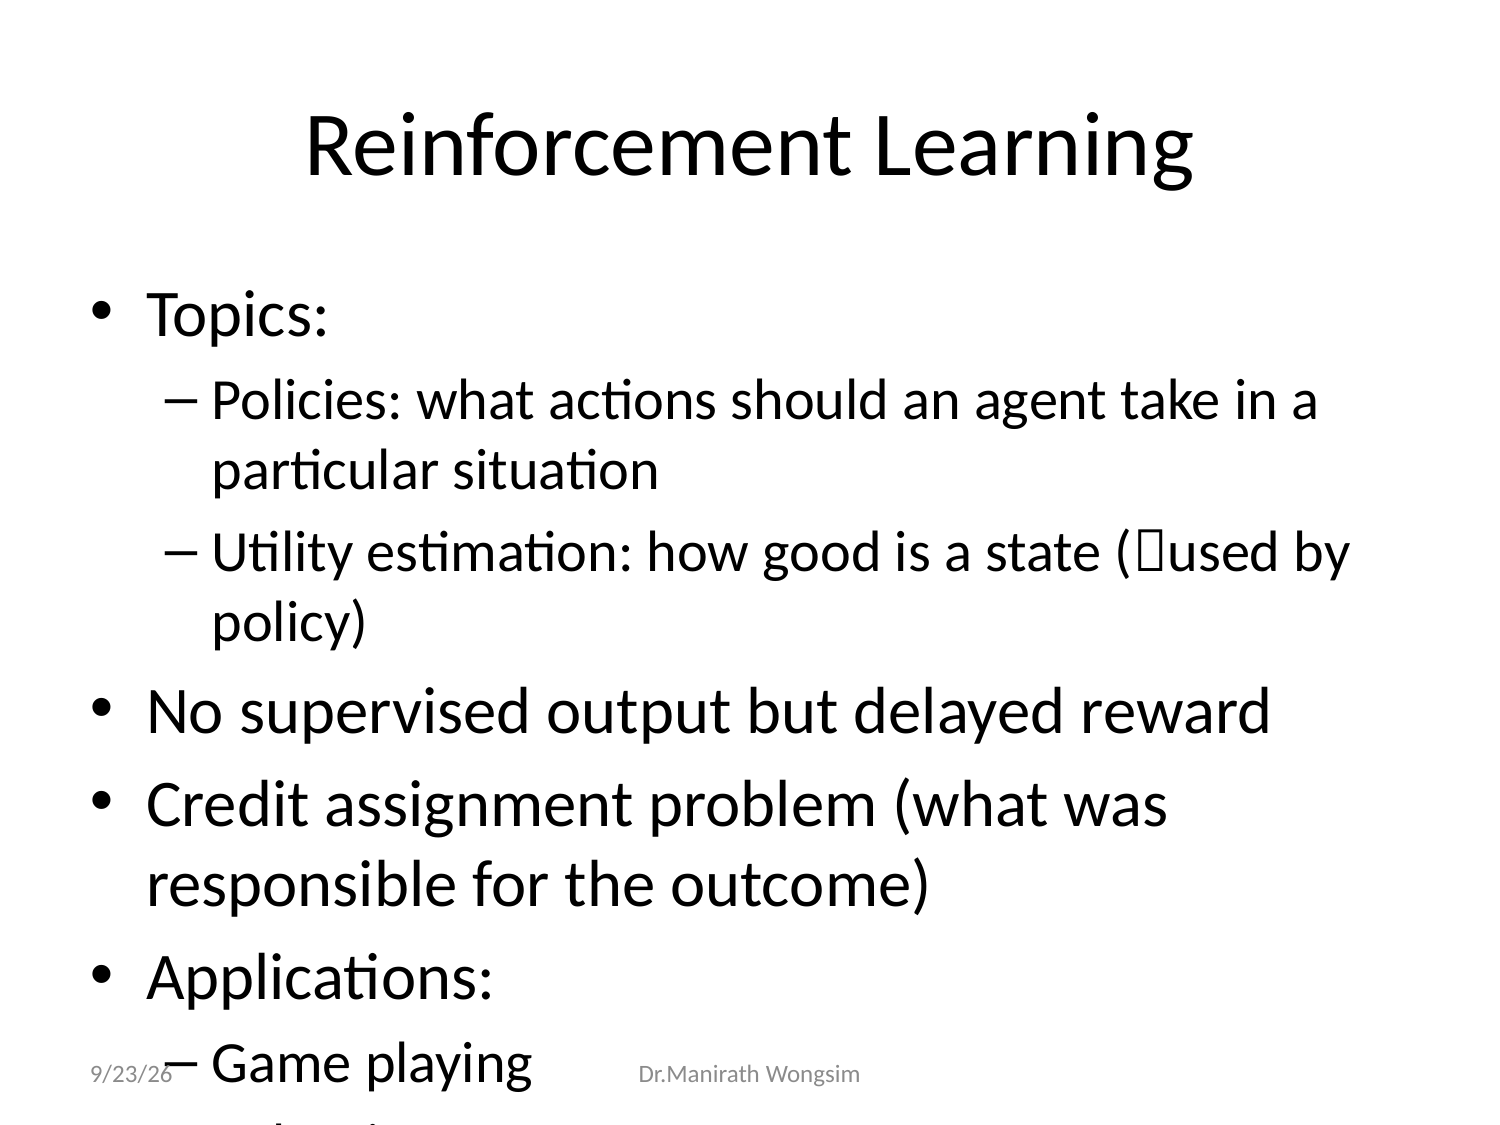

Reinforcement Learning
Topics:
Policies: what actions should an agent take in a particular situation
Utility estimation: how good is a state (used by policy)
No supervised output but delayed reward
Credit assignment problem (what was responsible for the outcome)
Applications:
Game playing
Robot in a maze
Multiple agents, partial observability, ...
Dr.Manirath Wongsim